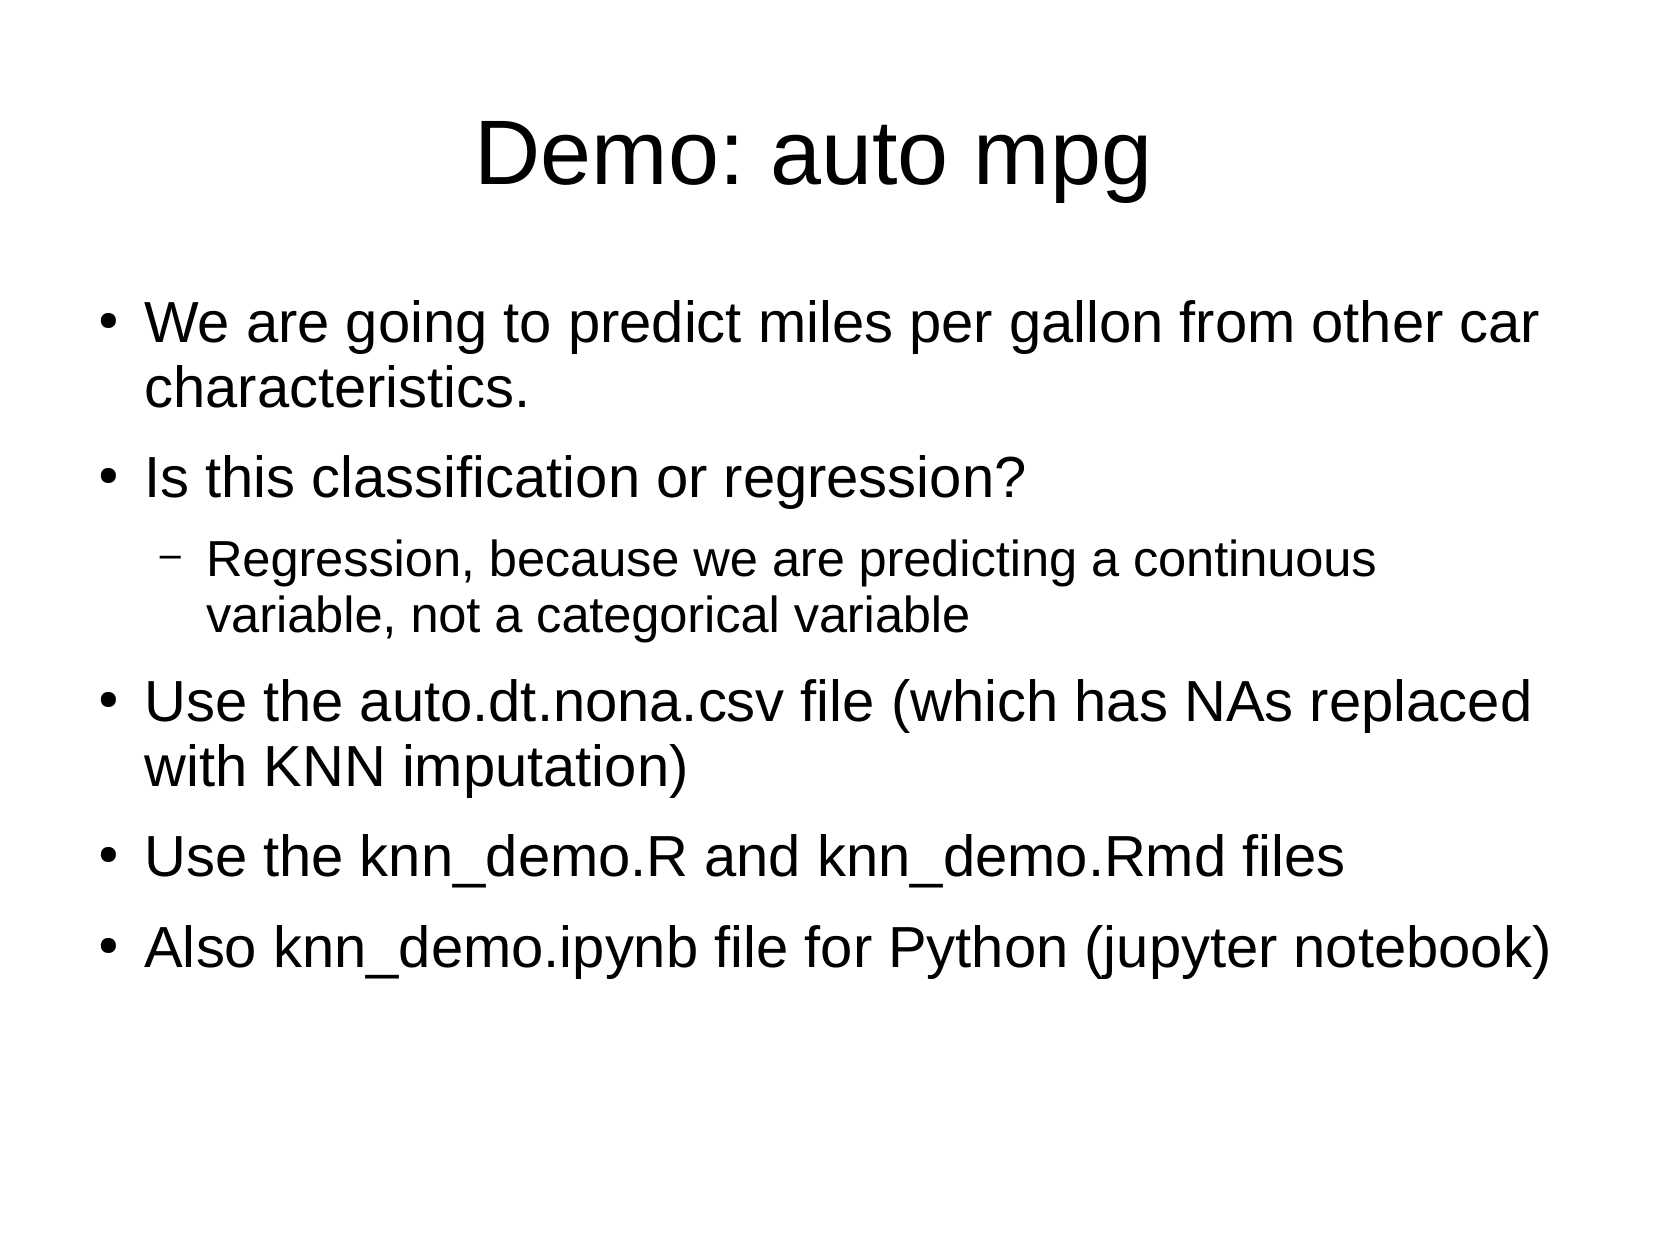

# Demo: auto mpg
We are going to predict miles per gallon from other car characteristics.
Is this classification or regression?
Regression, because we are predicting a continuous variable, not a categorical variable
Use the auto.dt.nona.csv file (which has NAs replaced with KNN imputation)
Use the knn_demo.R and knn_demo.Rmd files
Also knn_demo.ipynb file for Python (jupyter notebook)